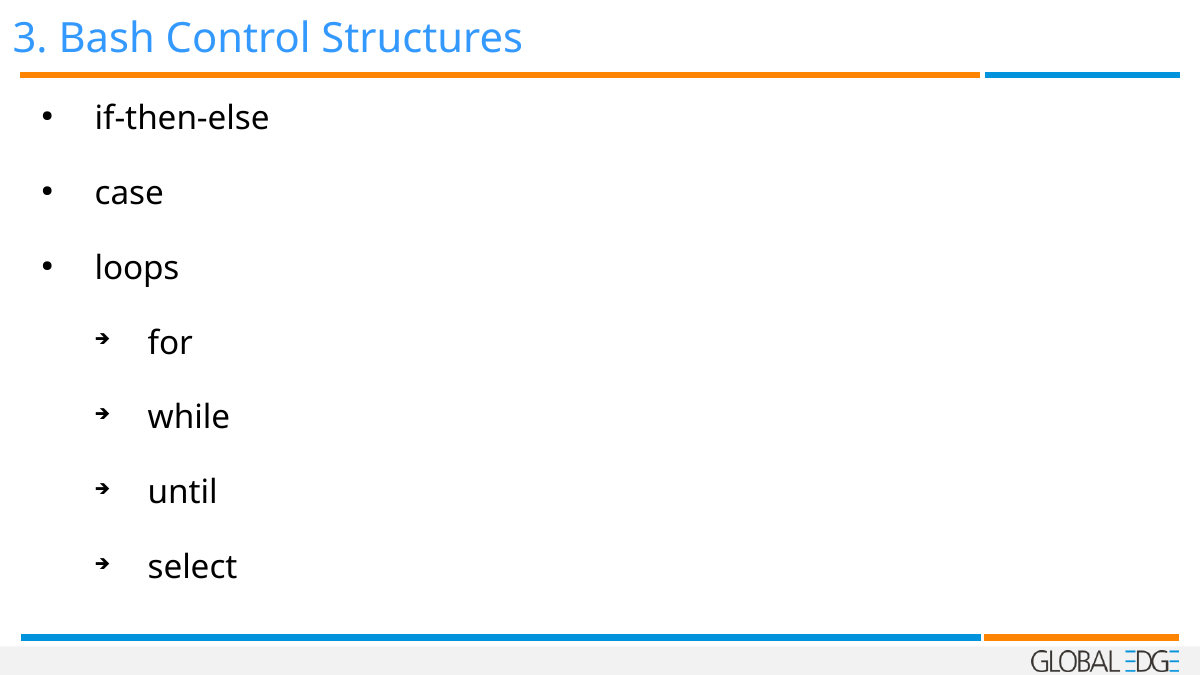

# 3. Bash Control Structures
if-then-else
case
loops
for
while
until
select